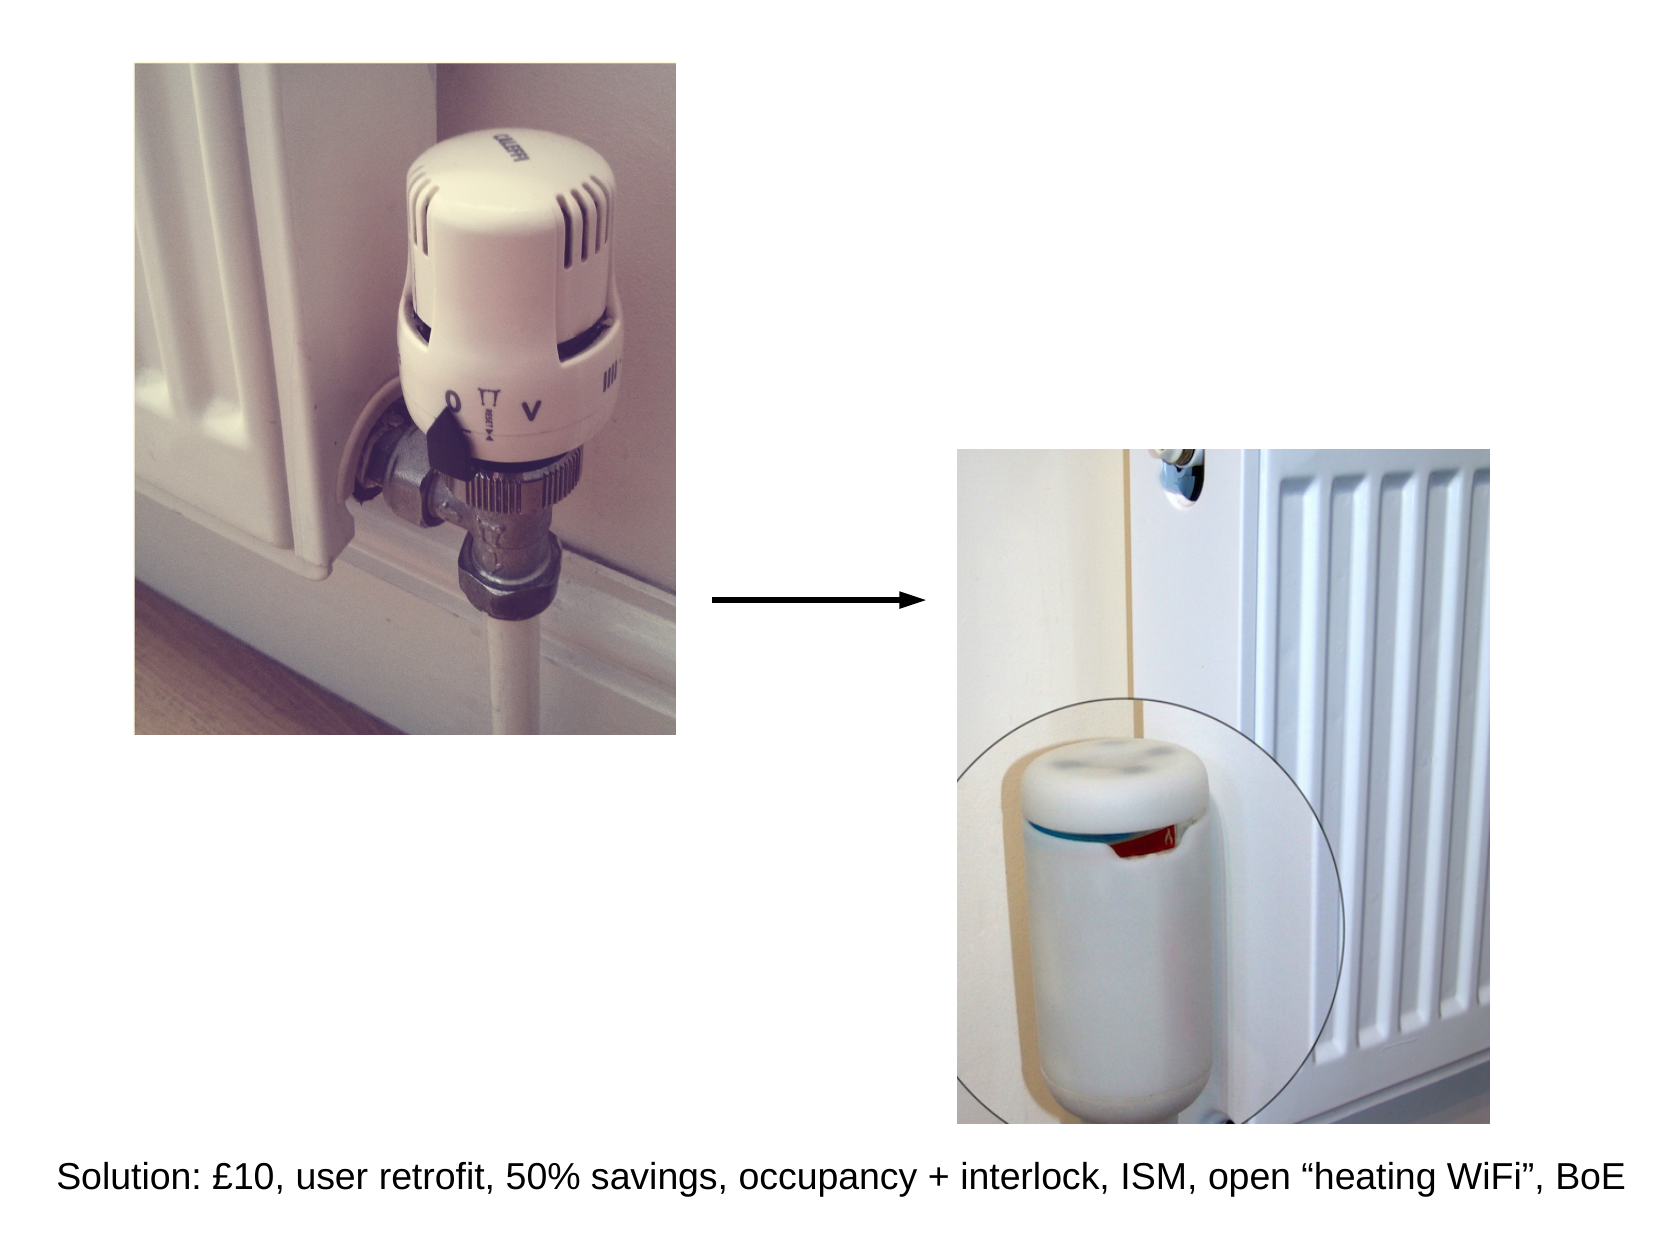

Solution: £10, user retrofit, 50% savings, occupancy + interlock, ISM, open “heating WiFi”, BoE